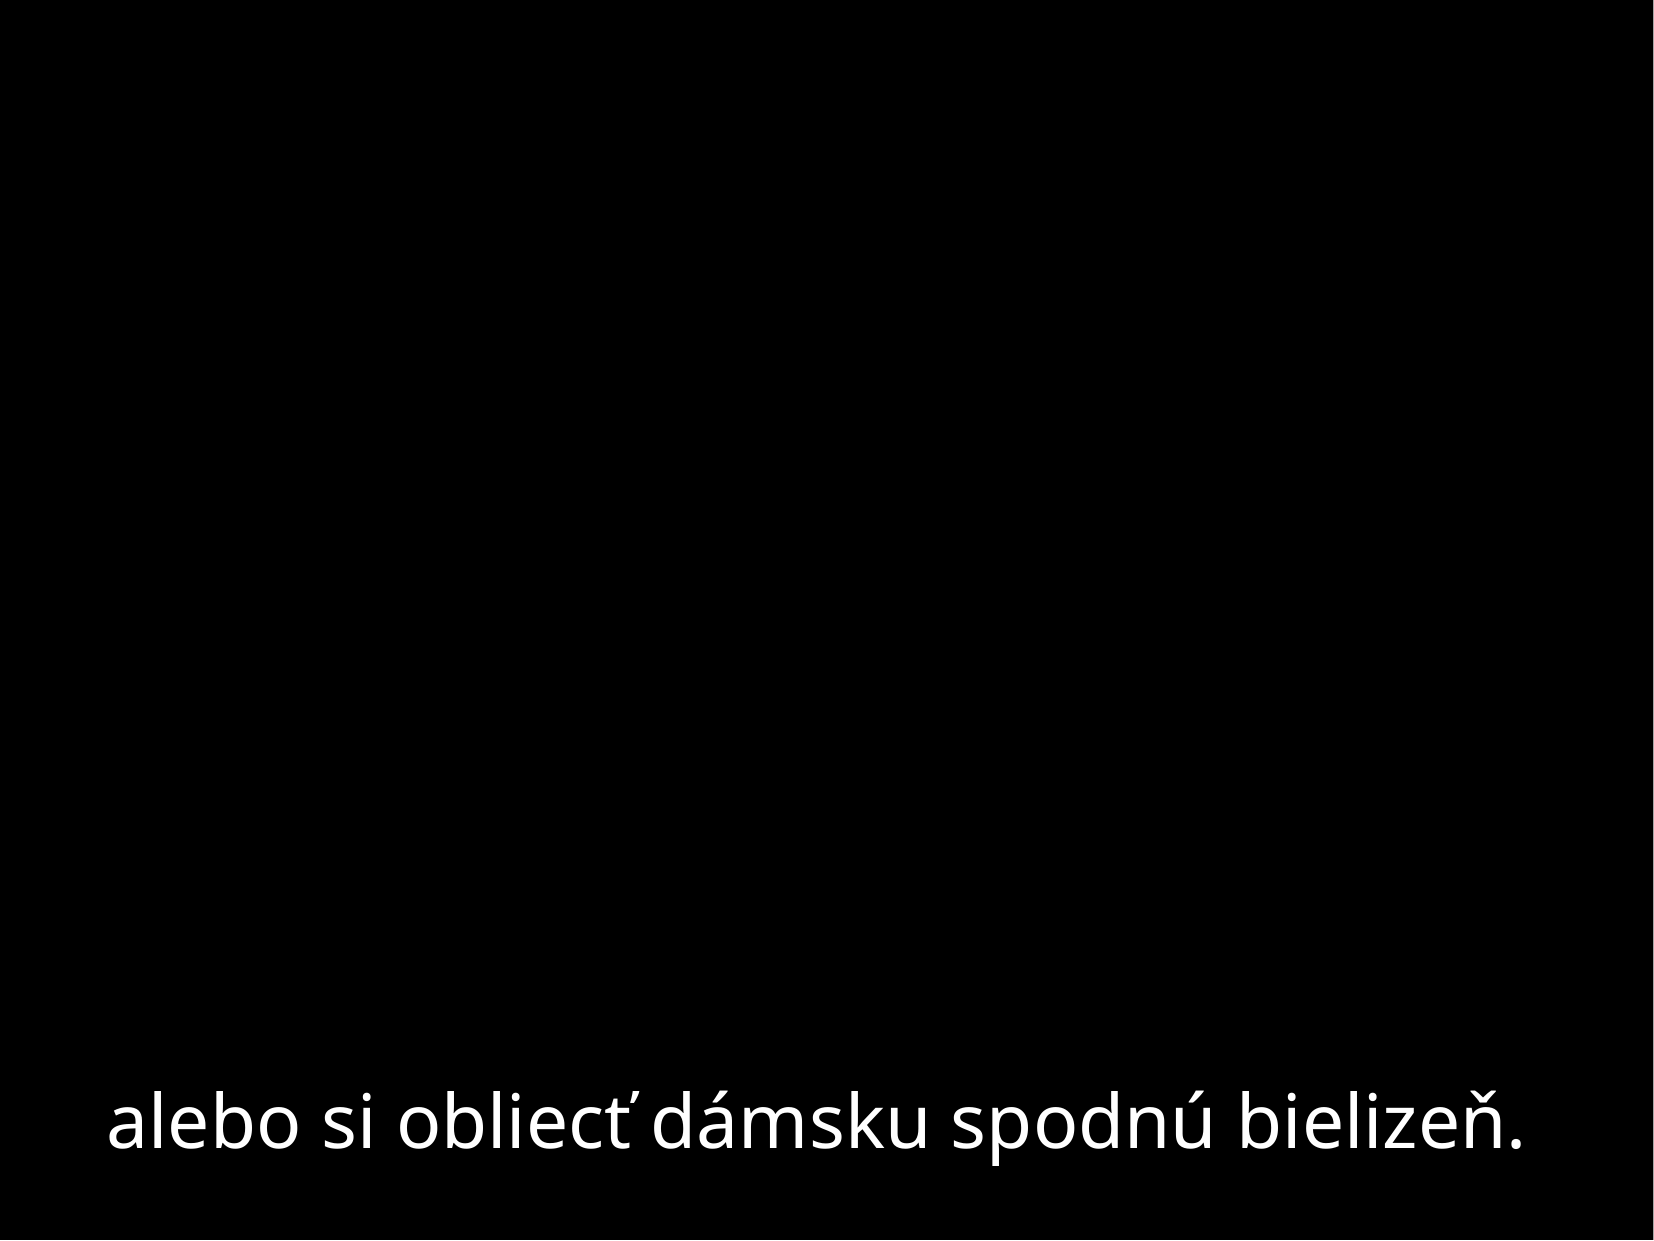

# alebo si obliecť dámsku spodnú bielizeň.